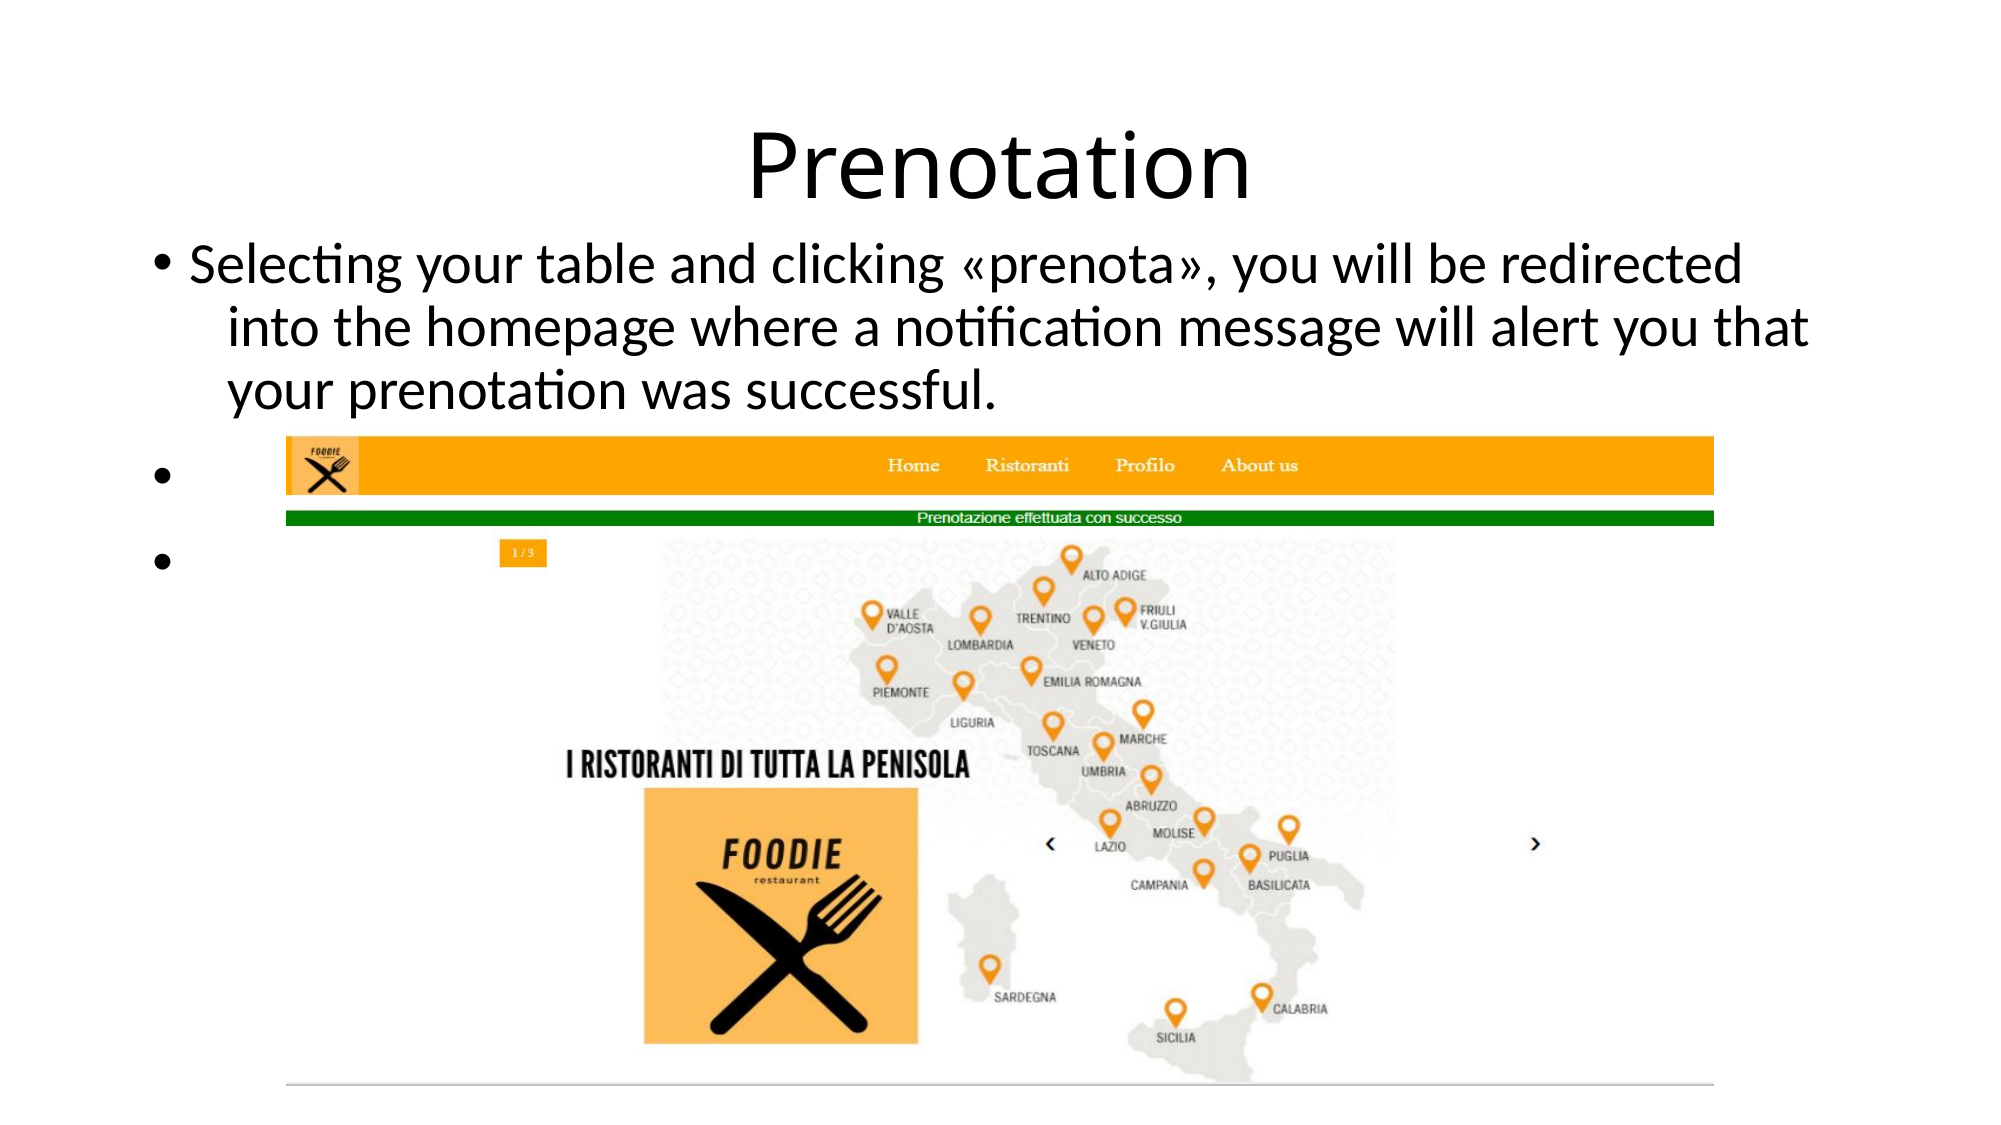

# Prenotation
Selecting your table and clicking «prenota», you will be redirected into the homepage where a notification message will alert you that your prenotation was successful.